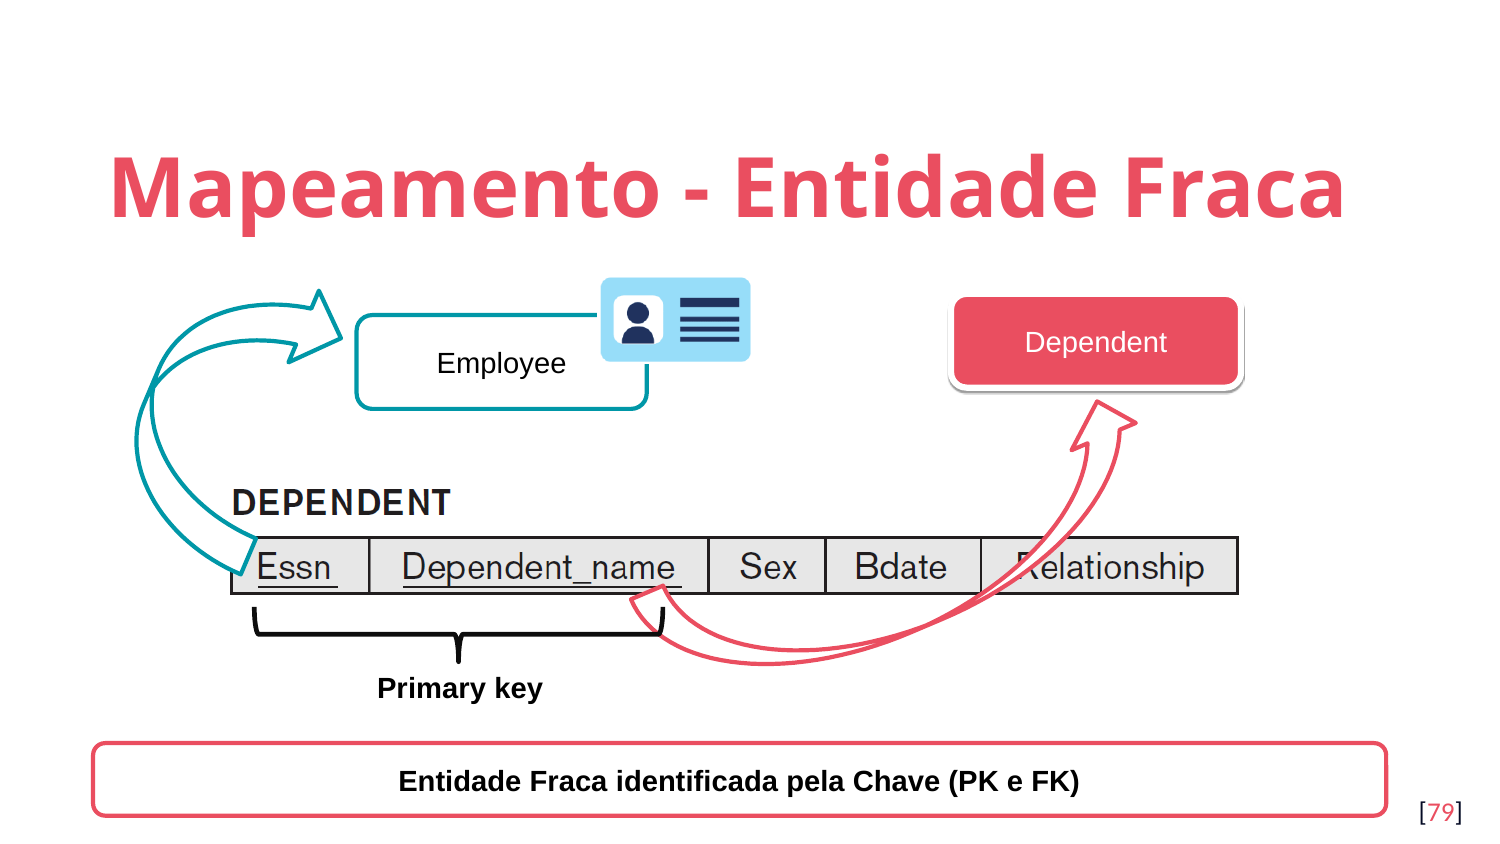

Mapeamento - Entidade Fraca
Dependent
Employee
Primary key
Entidade Fraca identificada pela Chave (PK e FK)